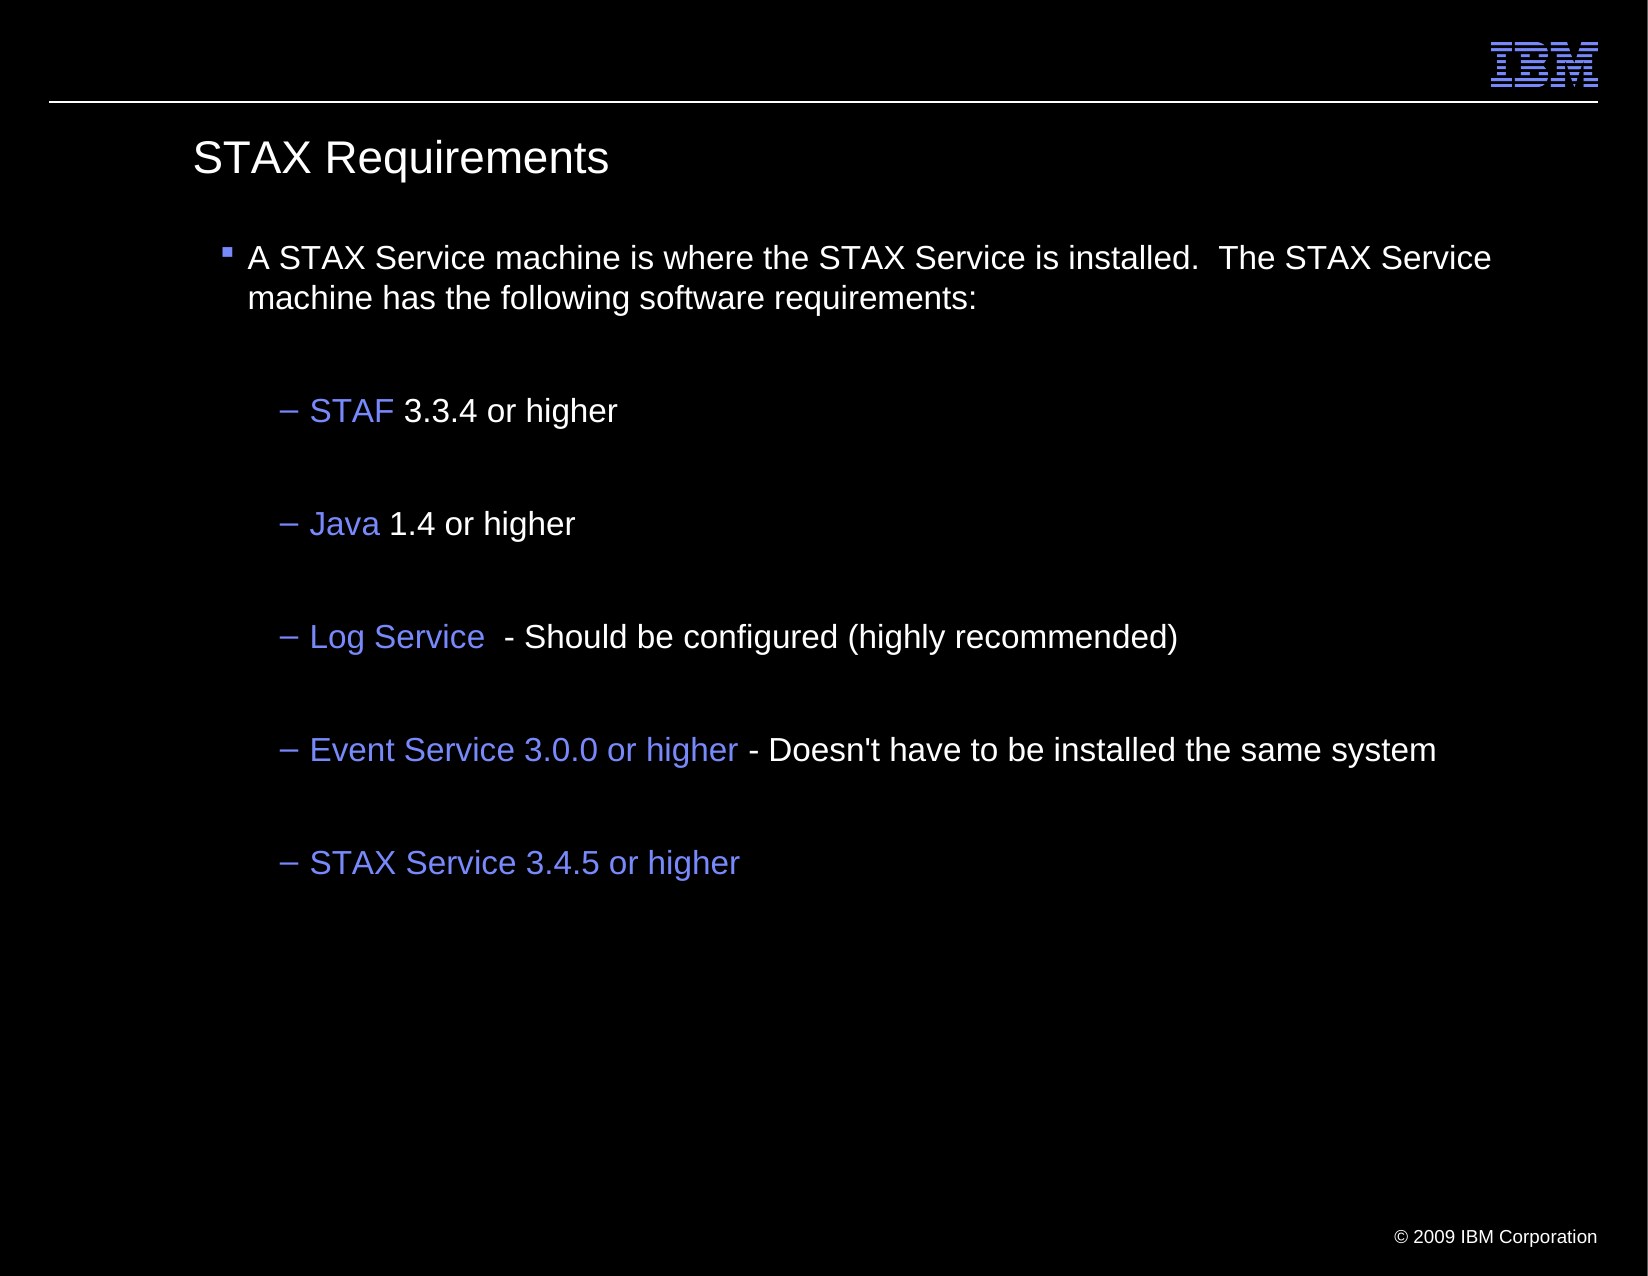

# STAX Requirements
A STAX Service machine is where the STAX Service is installed. The STAX Service machine has the following software requirements:
STAF 3.3.4 or higher
Java 1.4 or higher
Log Service - Should be configured (highly recommended)
Event Service 3.0.0 or higher - Doesn't have to be installed the same system
STAX Service 3.4.5 or higher